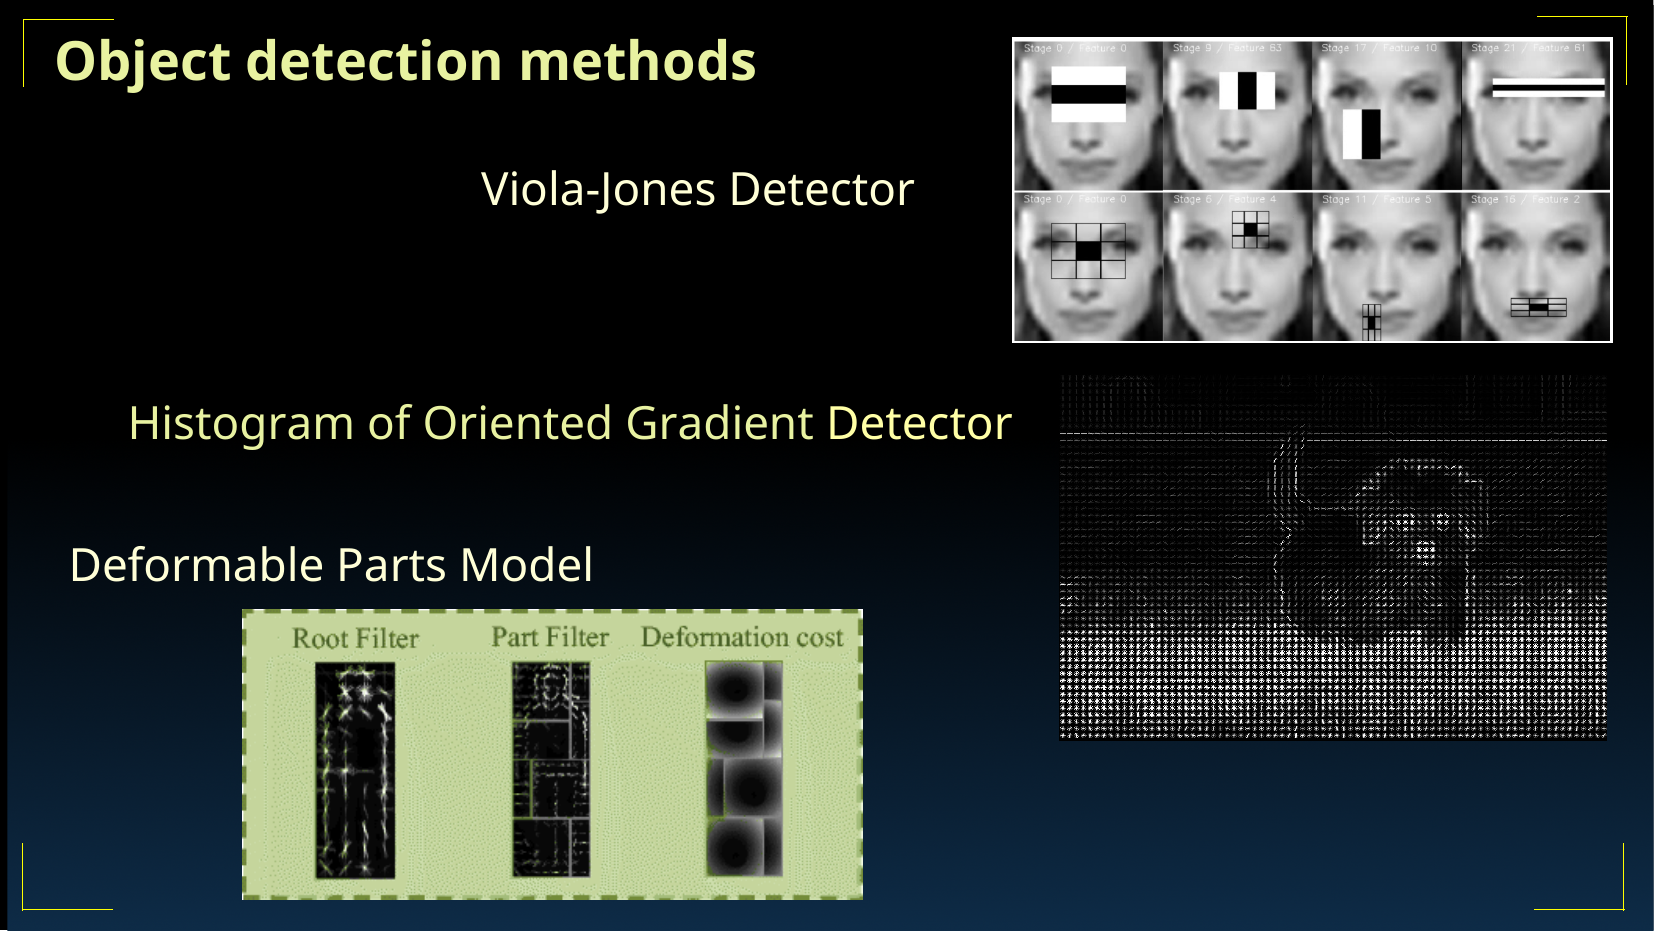

Object detection methods
Viola-Jones Detector
Histogram of Oriented Gradient Detector
Deformable Parts Model